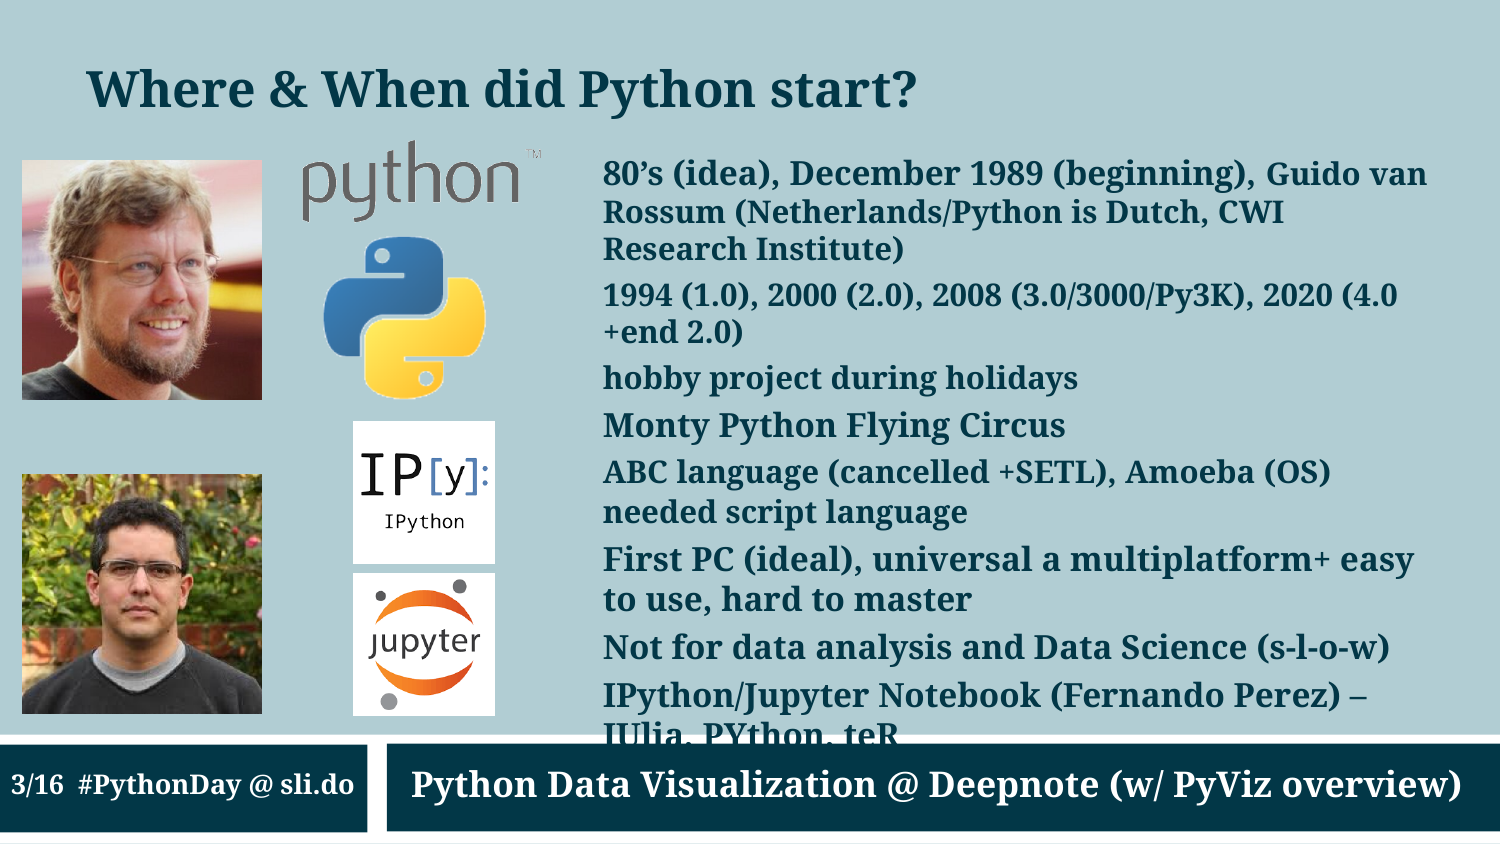

Where & When did Python start?
80’s (idea), December 1989 (beginning), Guido van Rossum (Netherlands/Python is Dutch, CWI Research Institute)
1994 (1.0), 2000 (2.0), 2008 (3.0/3000/Py3K), 2020 (4.0 +end 2.0)
hobby project during holidays
Monty Python Flying Circus
ABC language (cancelled +SETL), Amoeba (OS) needed script language
First PC (ideal), universal a multiplatform+ easy to use, hard to master
Not for data analysis and Data Science (s-l-o-w)
IPython/Jupyter Notebook (Fernando Perez) –JUlia, PYthon, teR
Python Data Visualization @ Deepnote (w/ PyViz overview)
3/16 #PythonDay @ sli.do